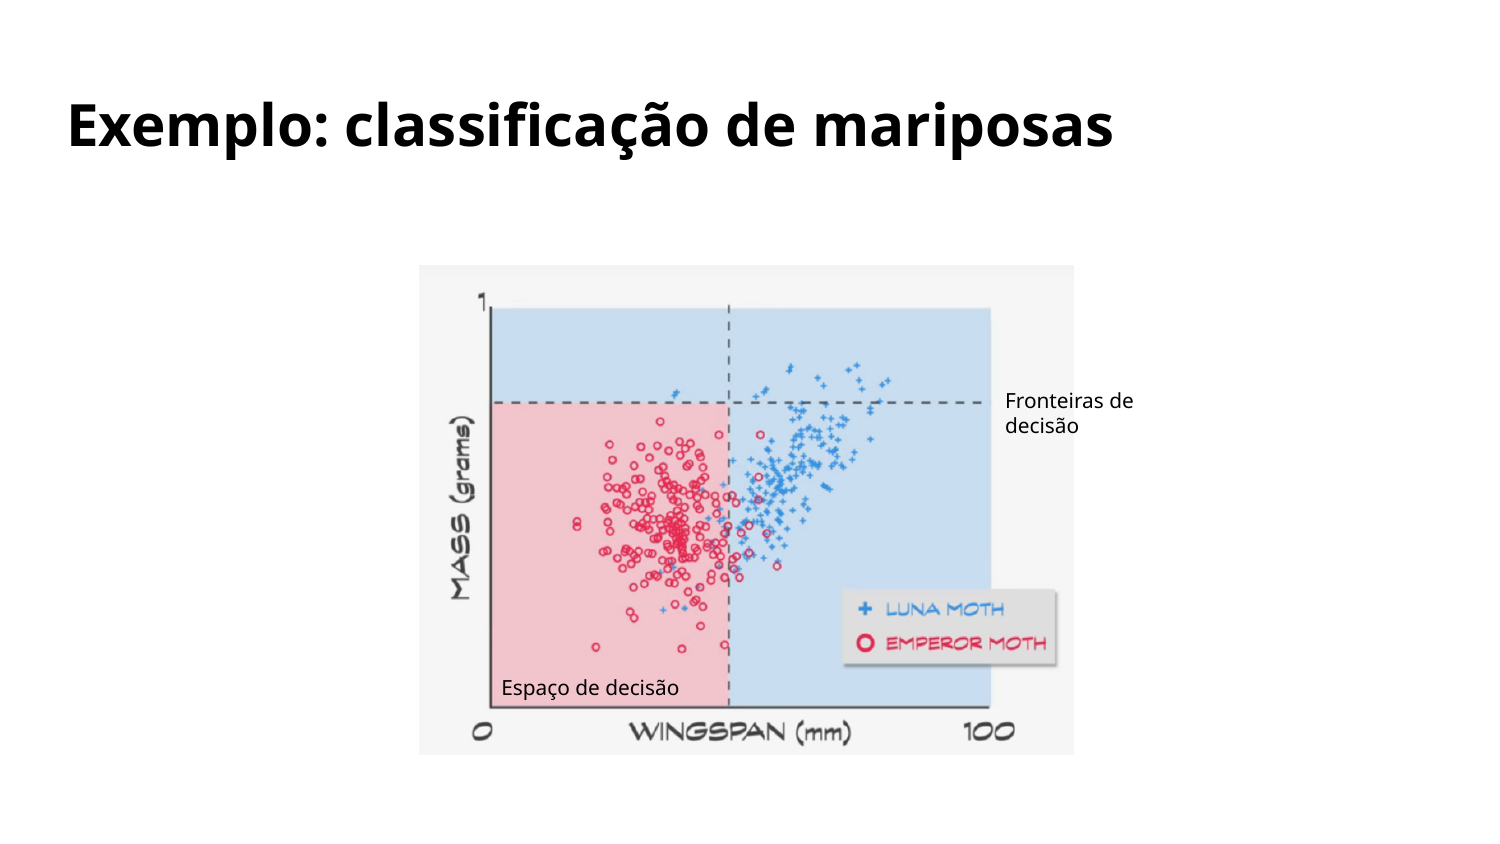

# Exemplo: classificação de mariposas
Fronteiras de decisão
Espaço de decisão